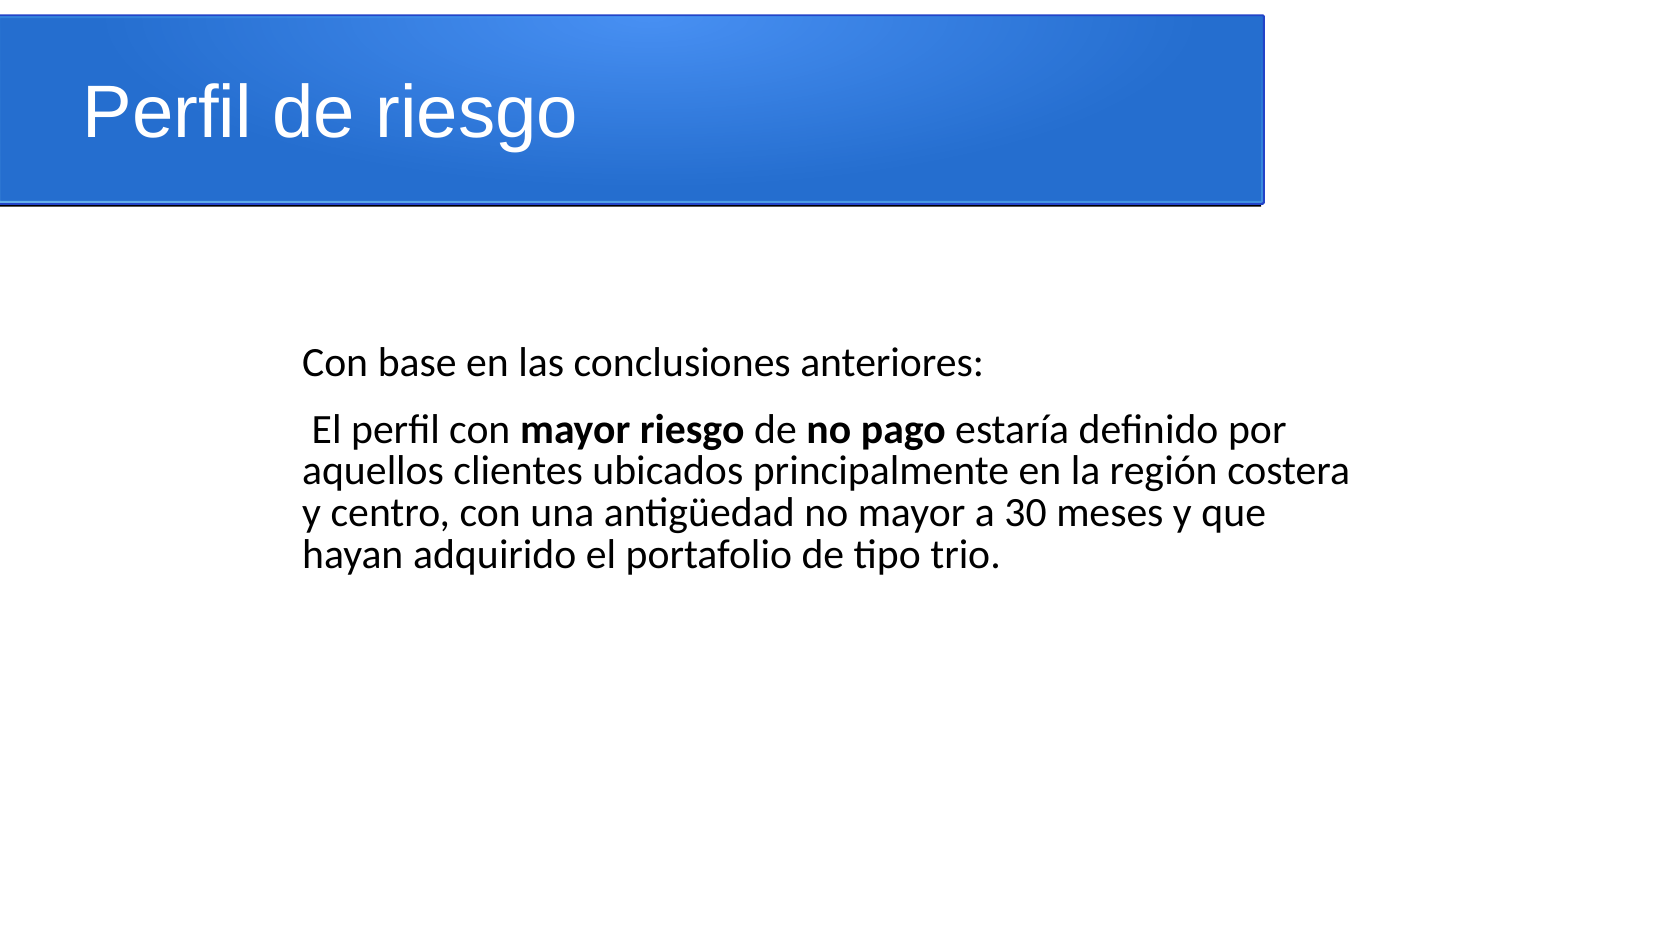

# Perfil de riesgo
Con base en las conclusiones anteriores:
 El perfil con mayor riesgo de no pago estaría definido por aquellos clientes ubicados principalmente en la región costera y centro, con una antigüedad no mayor a 30 meses y que hayan adquirido el portafolio de tipo trio.